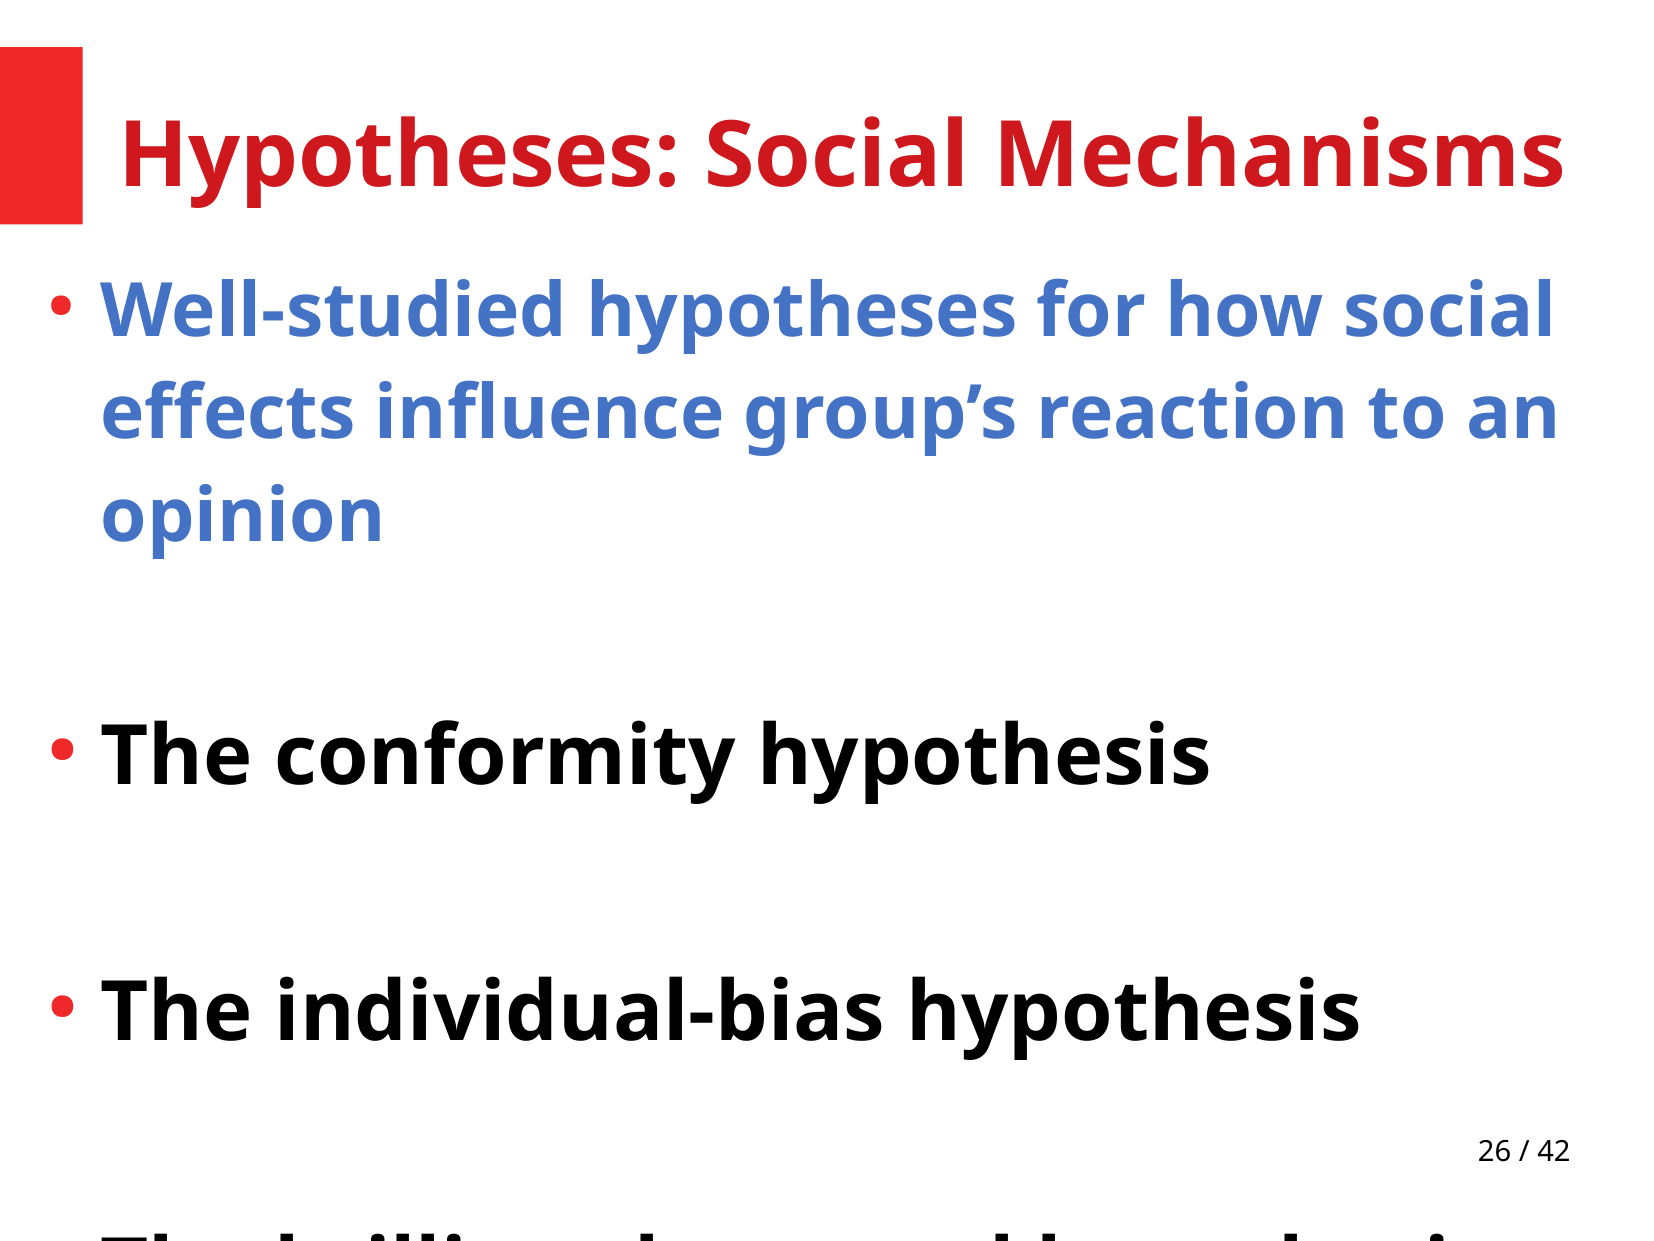

# Hypotheses: Social Mechanisms
Well-studied hypotheses for how social effects influence group’s reaction to an opinion
The conformity hypothesis
The individual-bias hypothesis
The brilliant-but-cruel hypothesis
The quality-only straw-man hypothesis
26